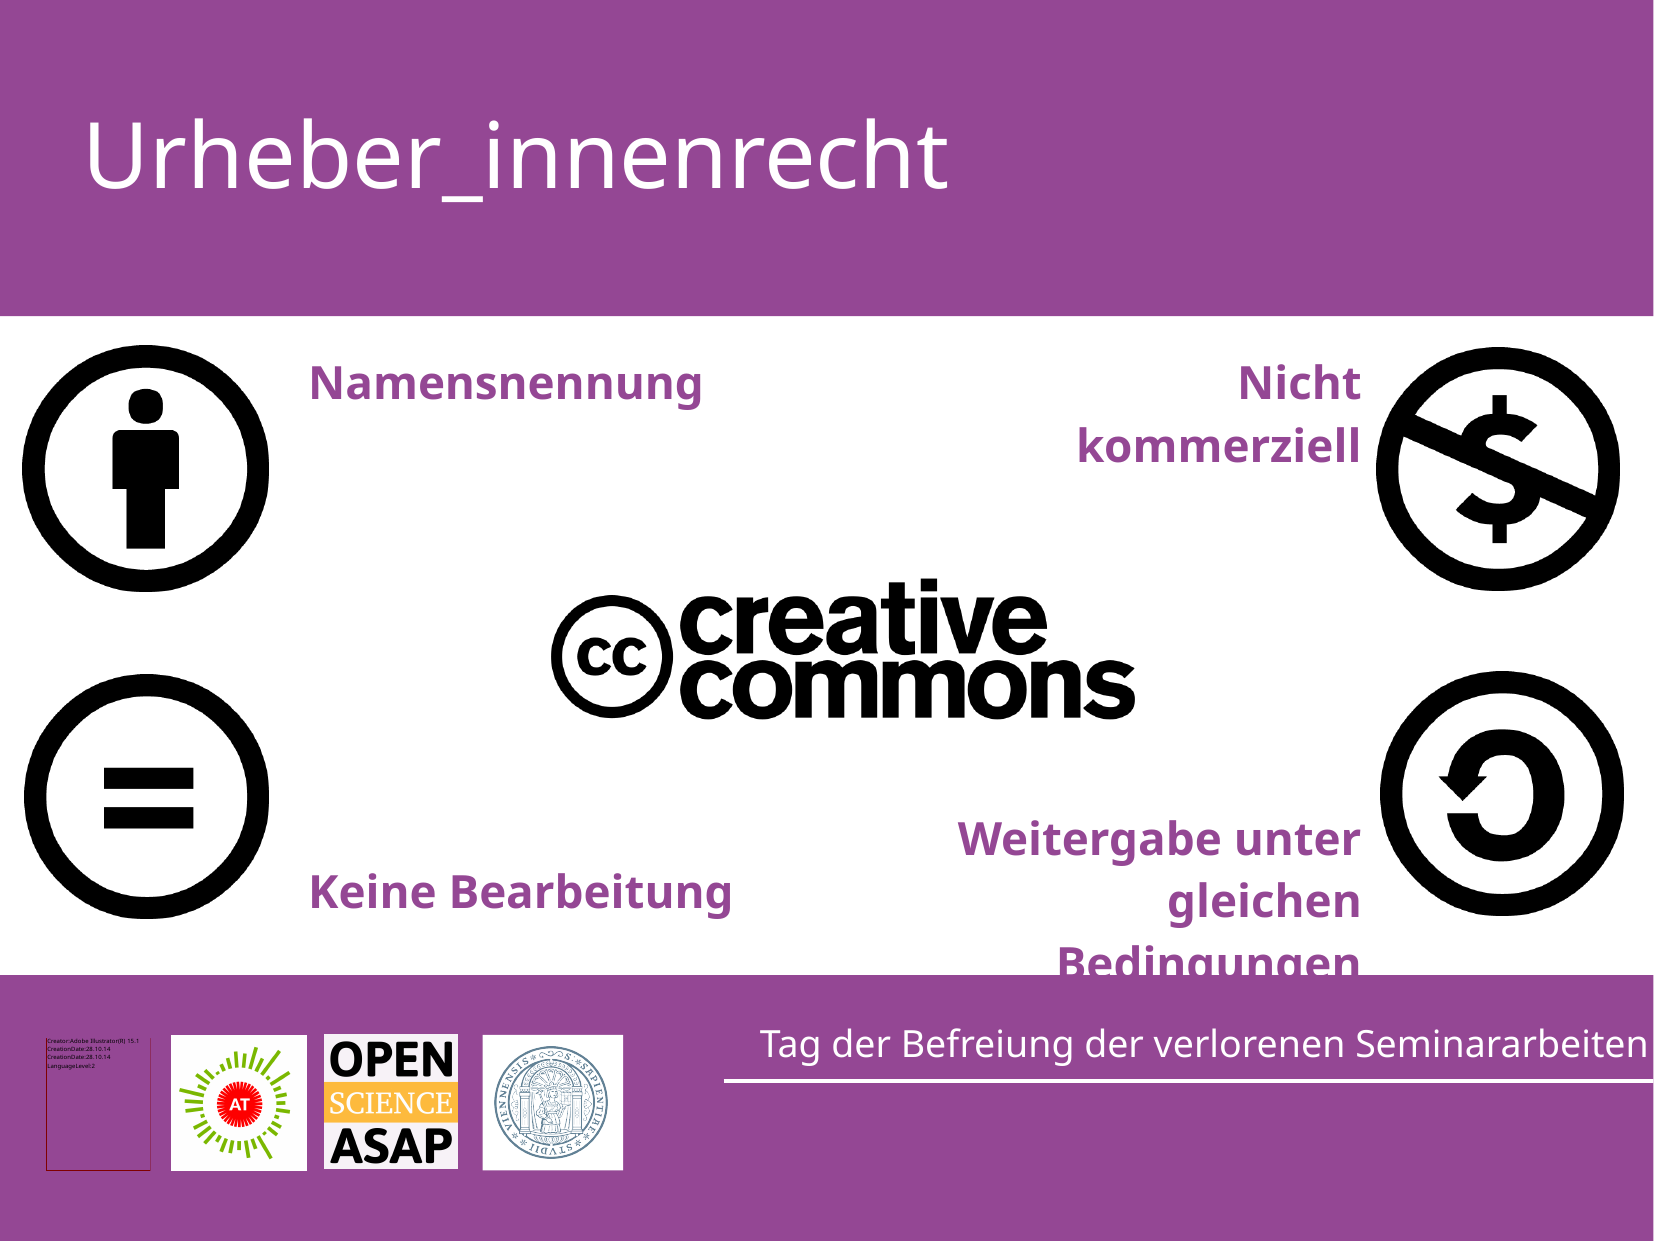

# Urheber_innenrecht
Namensnennung
Nicht kommerziell
Weitergabe unter gleichen Bedingungen
Keine Bearbeitung
Tag der Befreiung der verlorenen Seminararbeiten